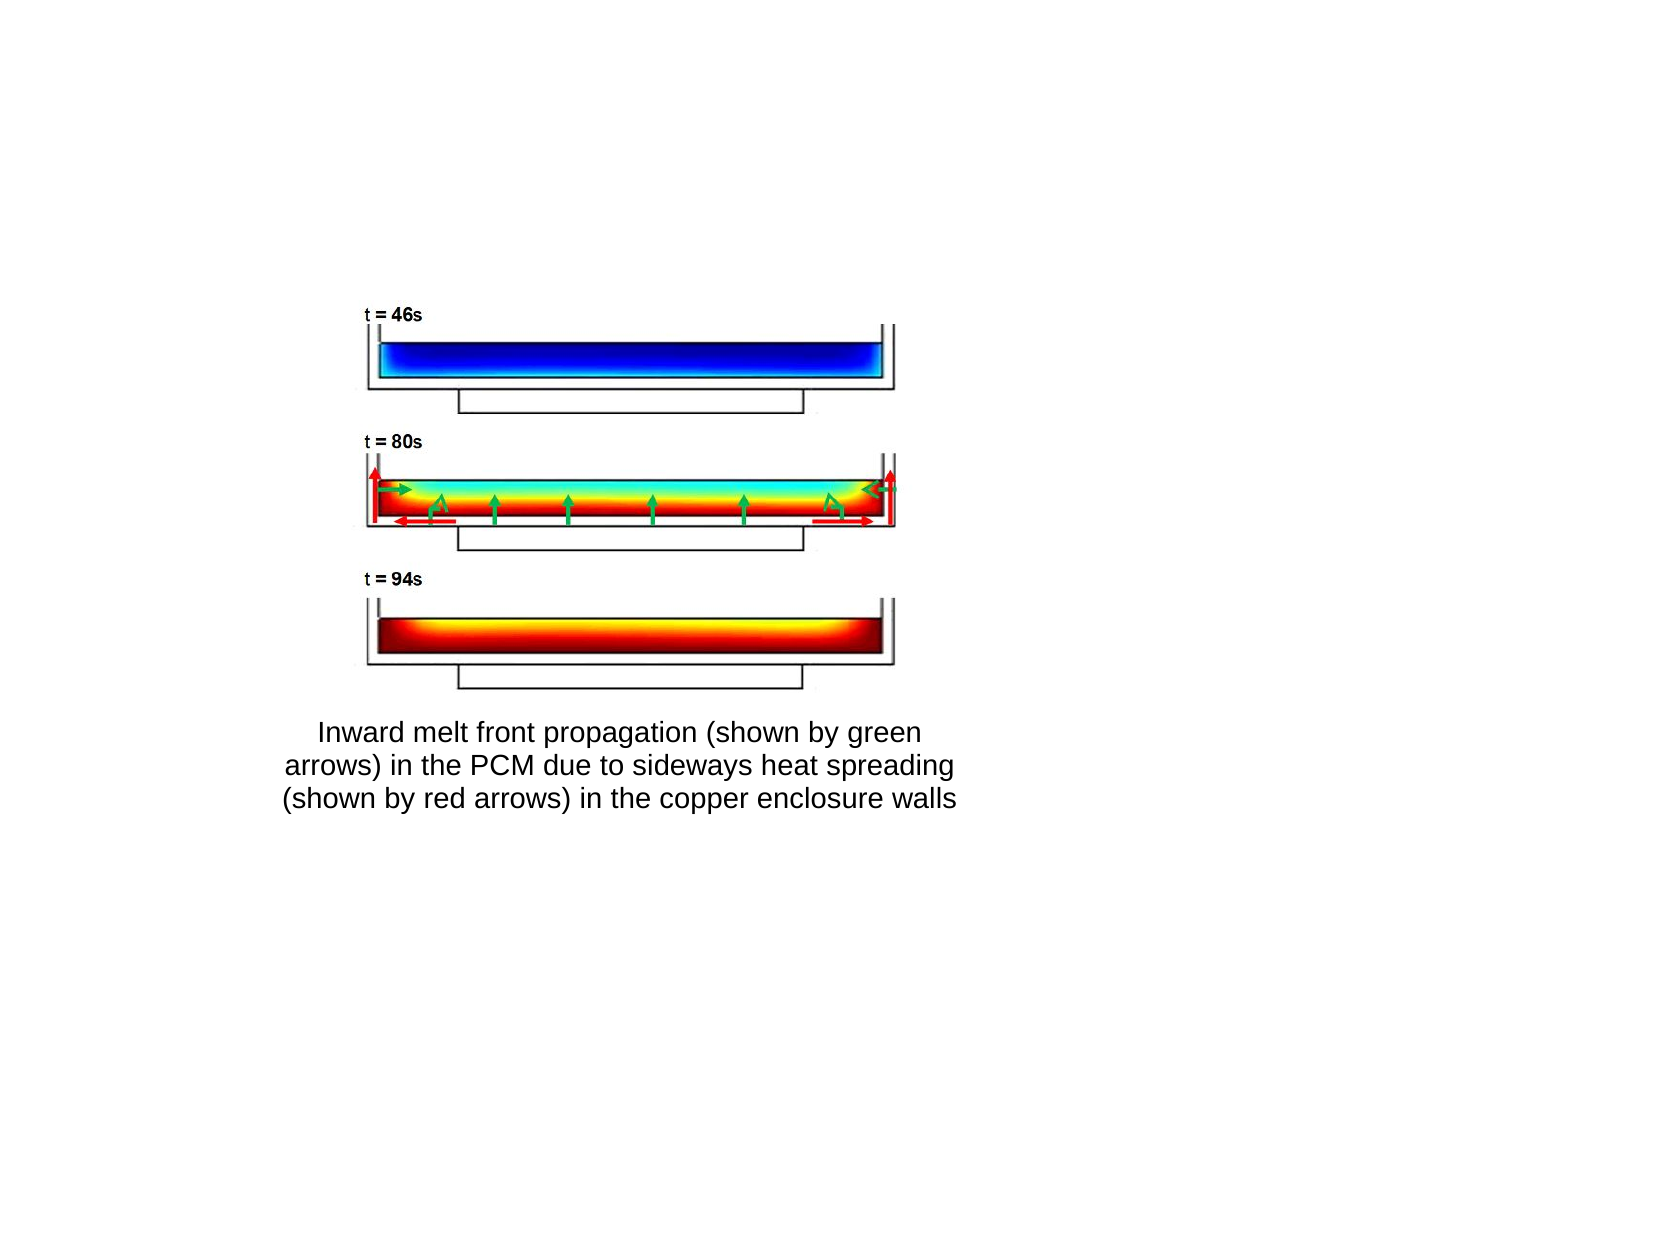

Inward melt front propagation (shown by green arrows) in the PCM due to sideways heat spreading (shown by red arrows) in the copper enclosure walls